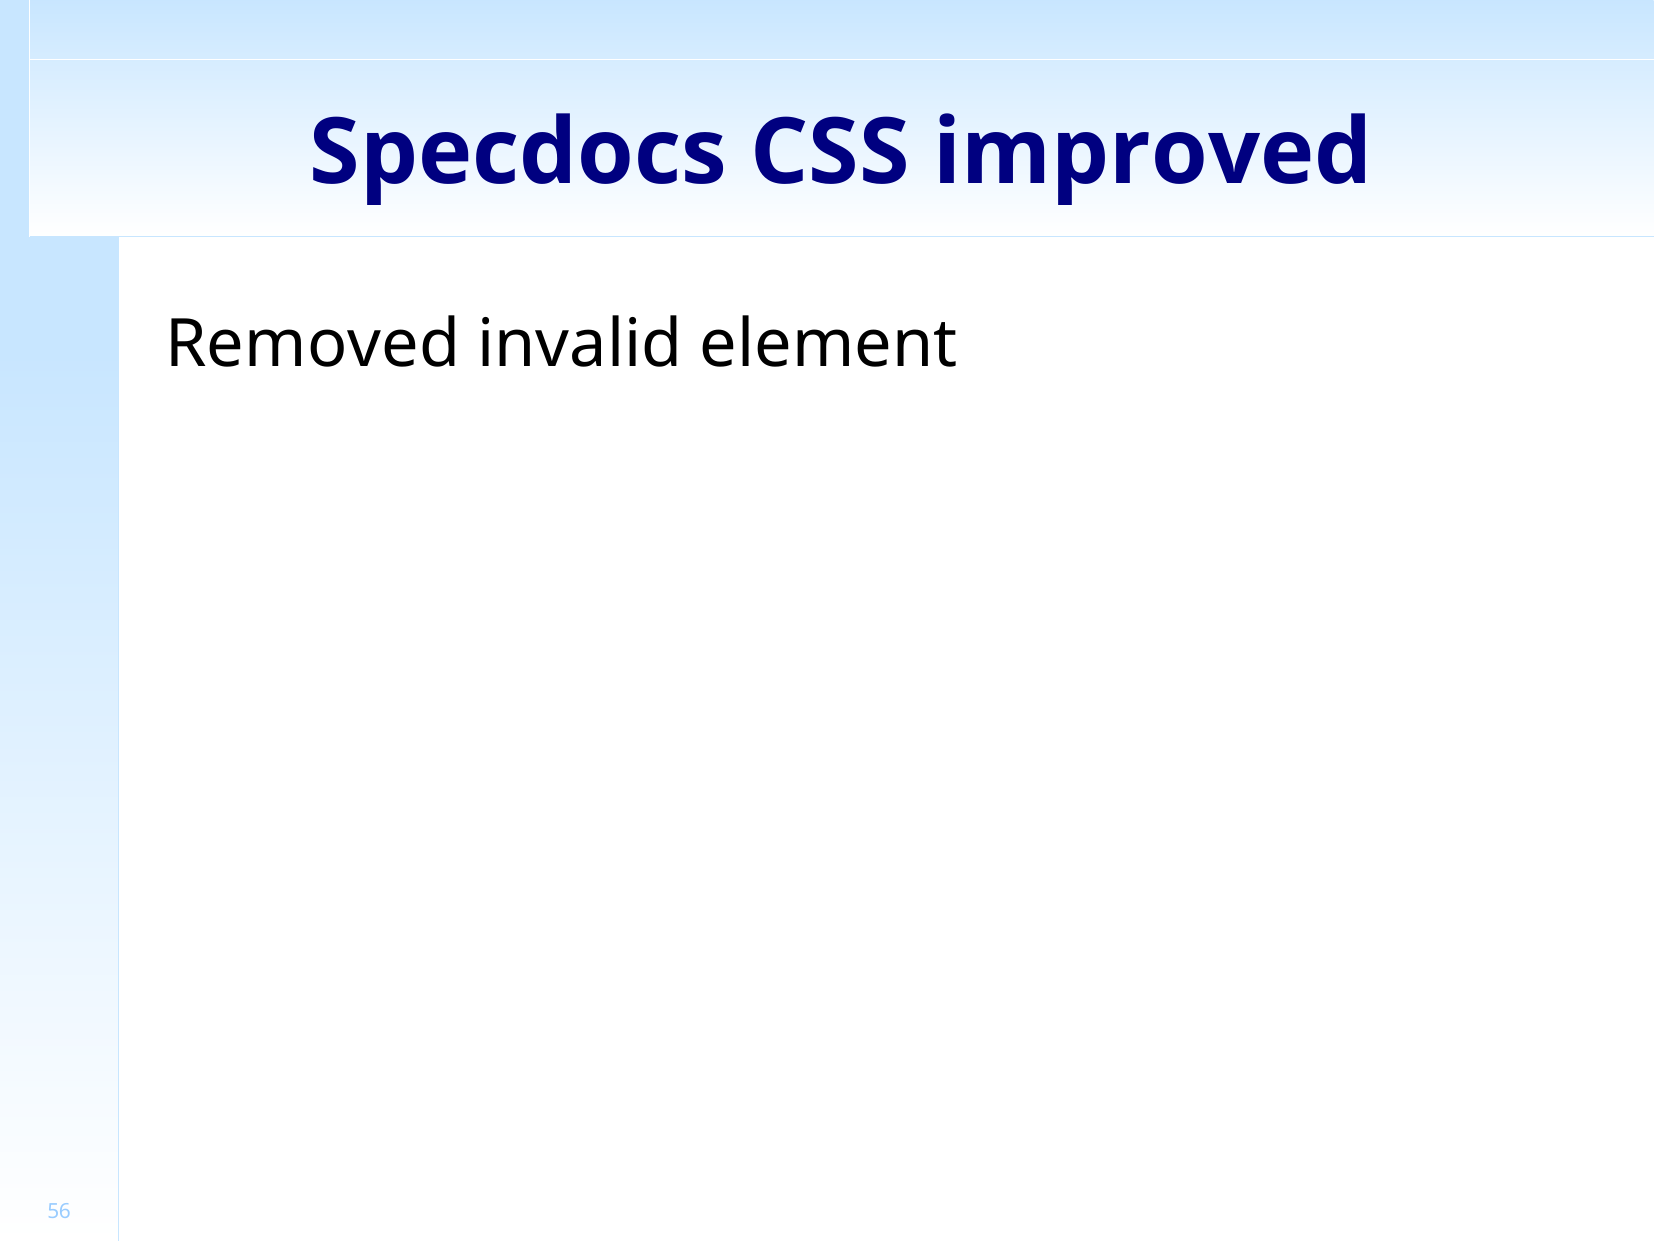

# Specdocs CSS improved
Removed invalid element